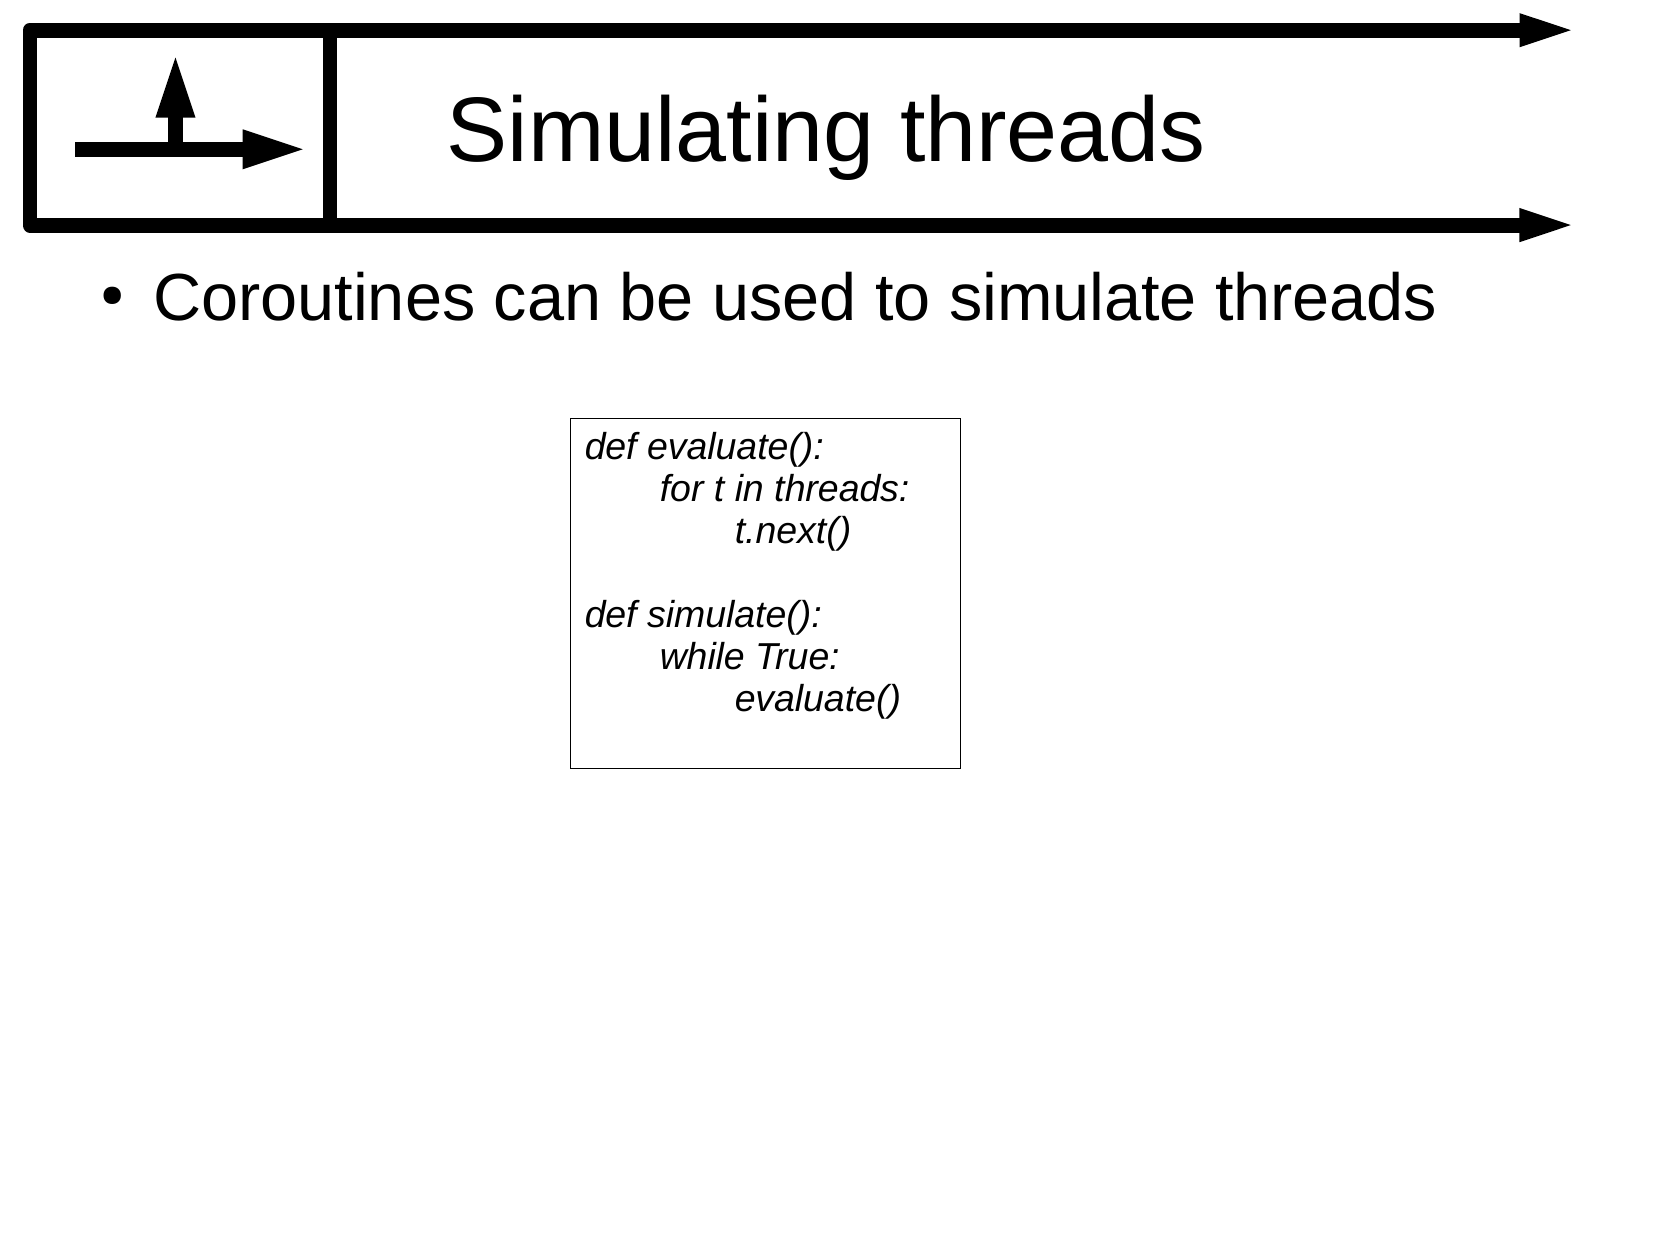

# Simulating threads
Coroutines can be used to simulate threads
def evaluate():
	for t in threads:
		t.next()
def simulate():
	while True:
		evaluate()